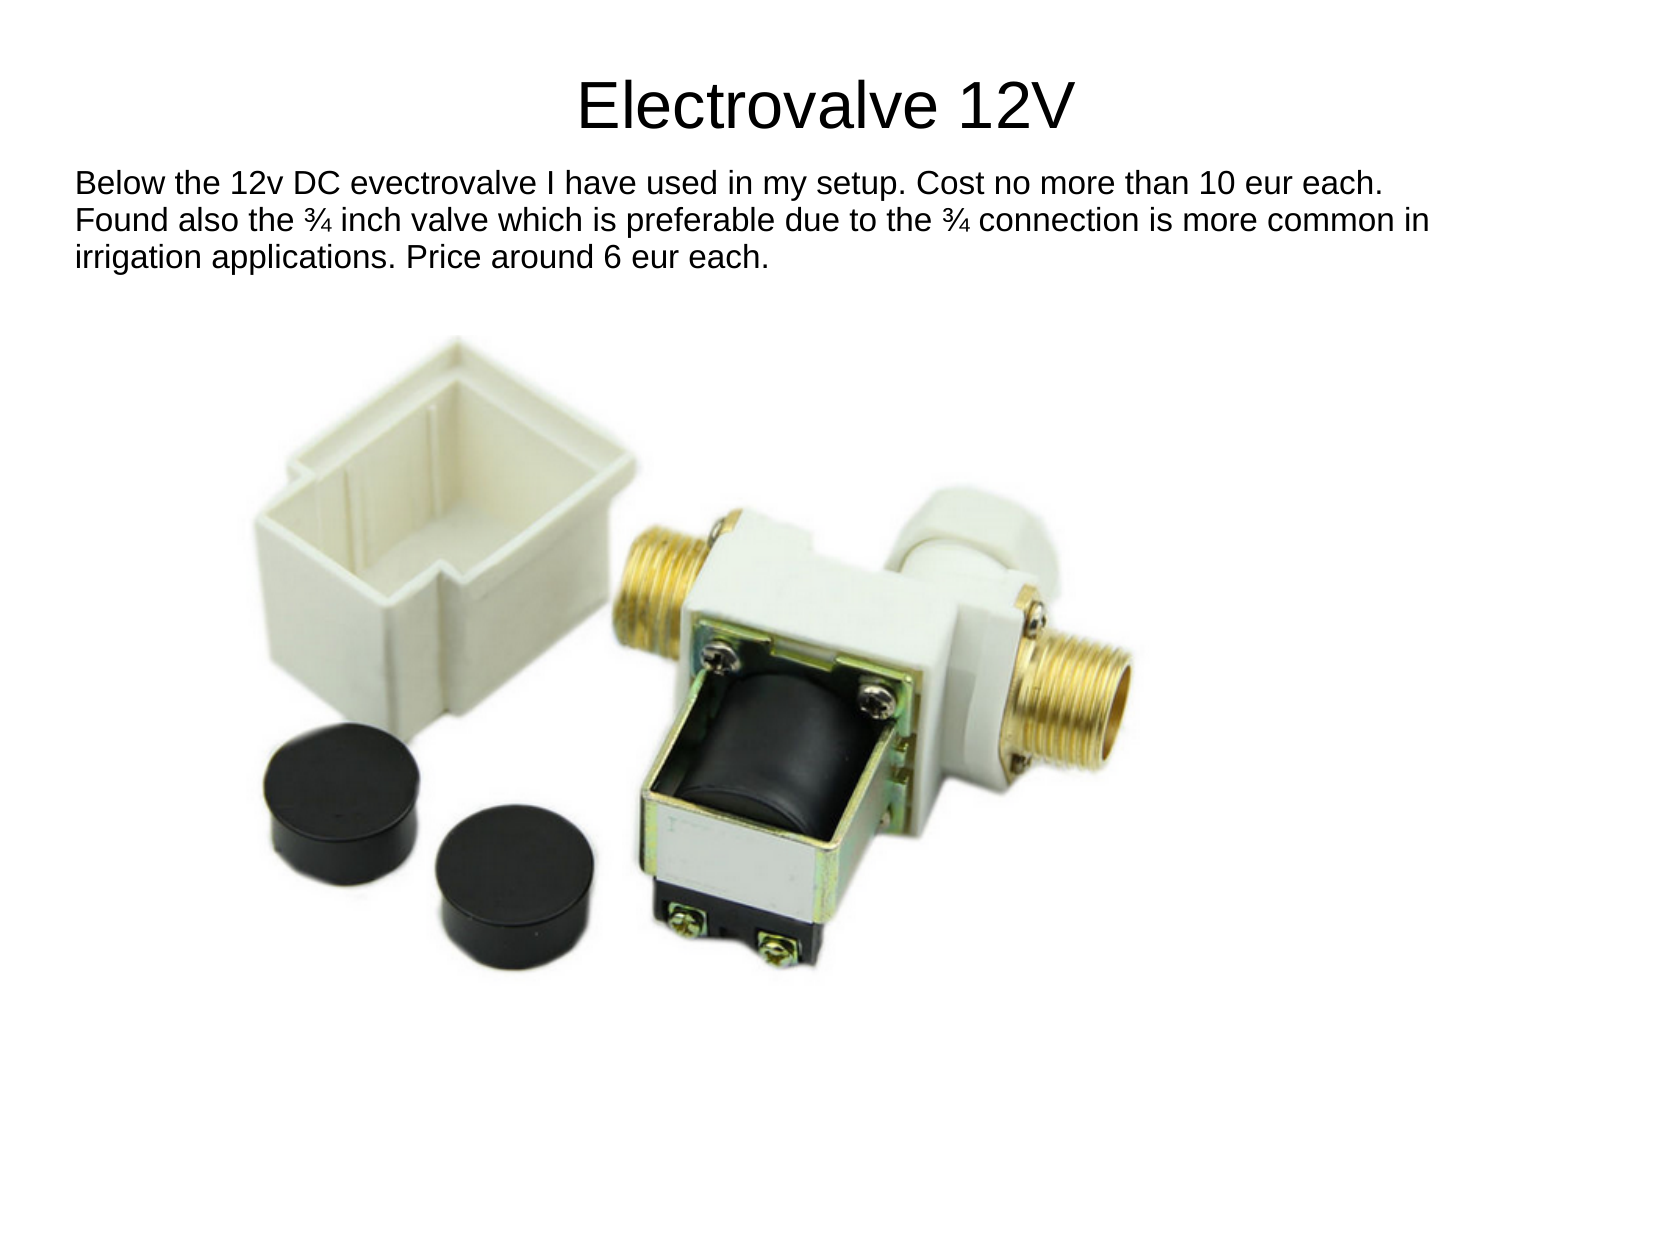

# Electrovalve 12V
Below the 12v DC evectrovalve I have used in my setup. Cost no more than 10 eur each.
Found also the ¾ inch valve which is preferable due to the ¾ connection is more common in irrigation applications. Price around 6 eur each.